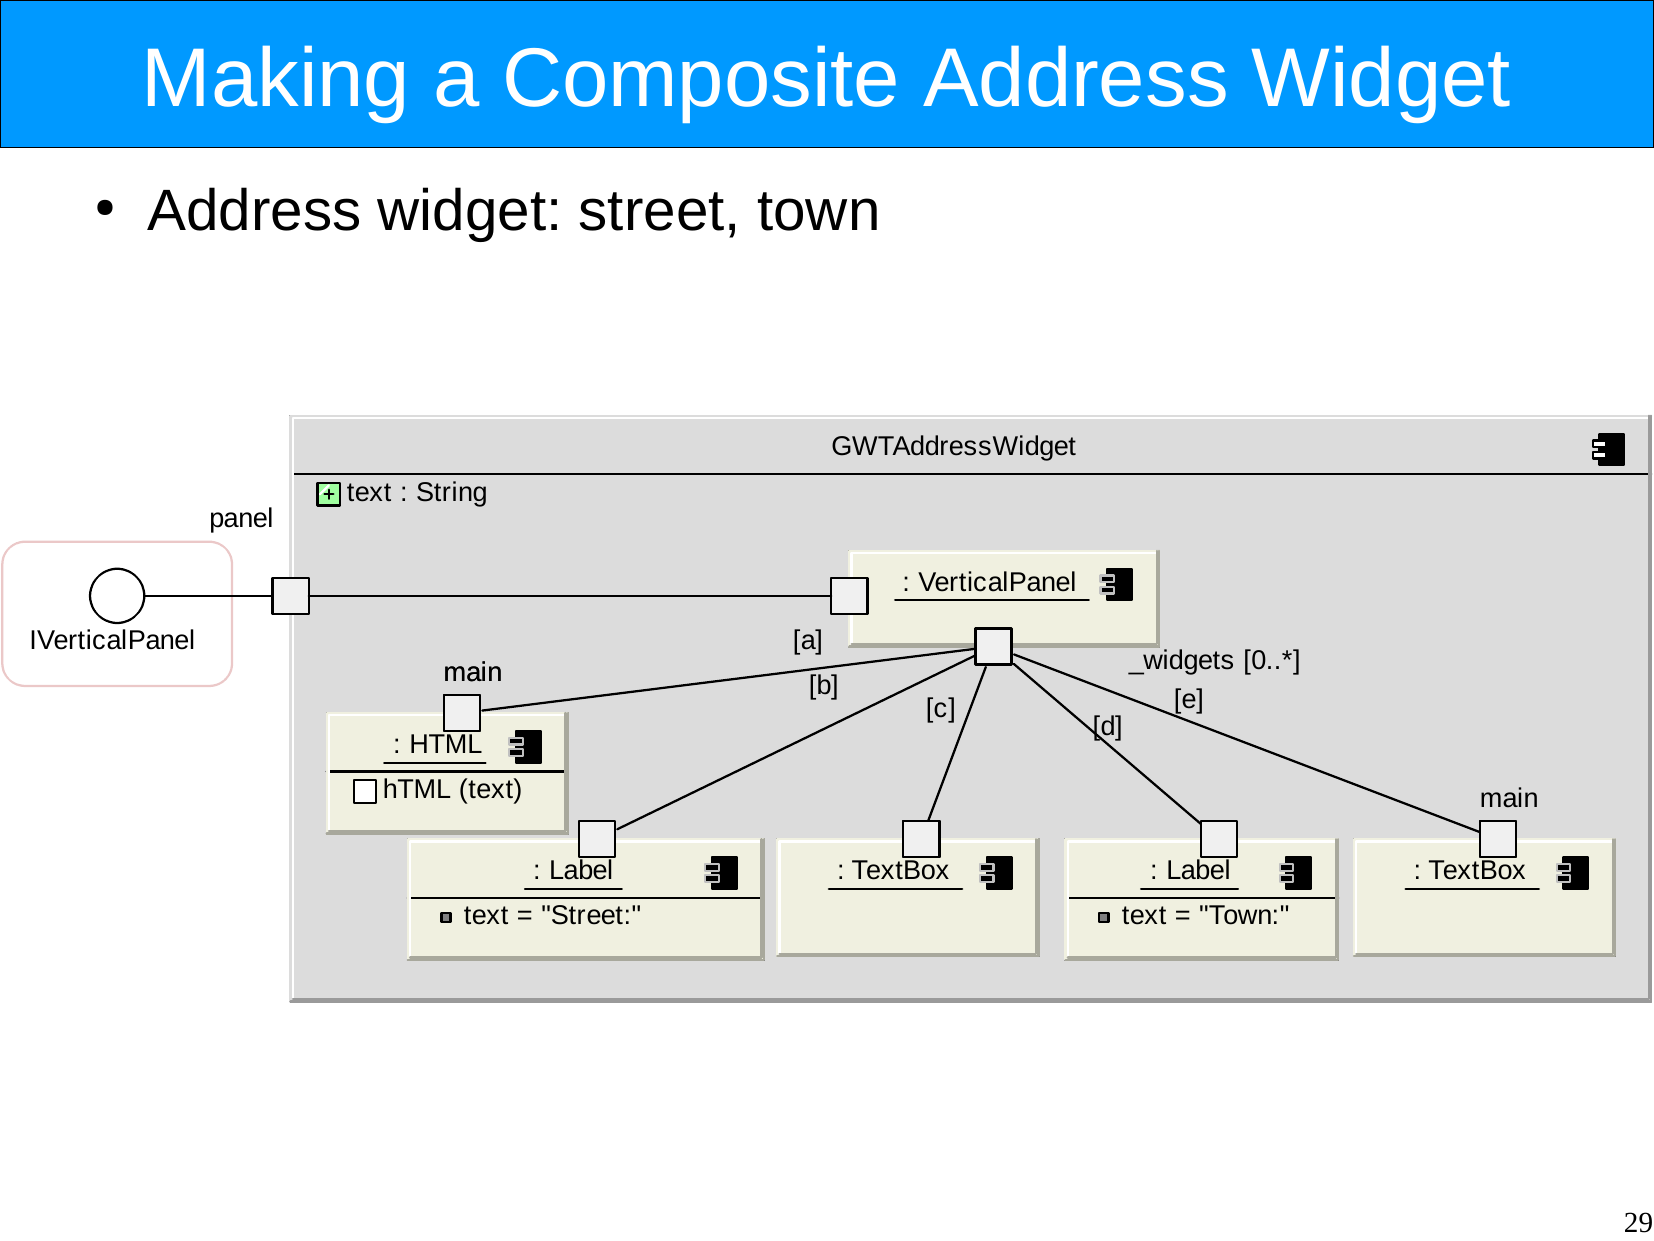

# Making a Composite Address Widget
Address widget: street, town
29